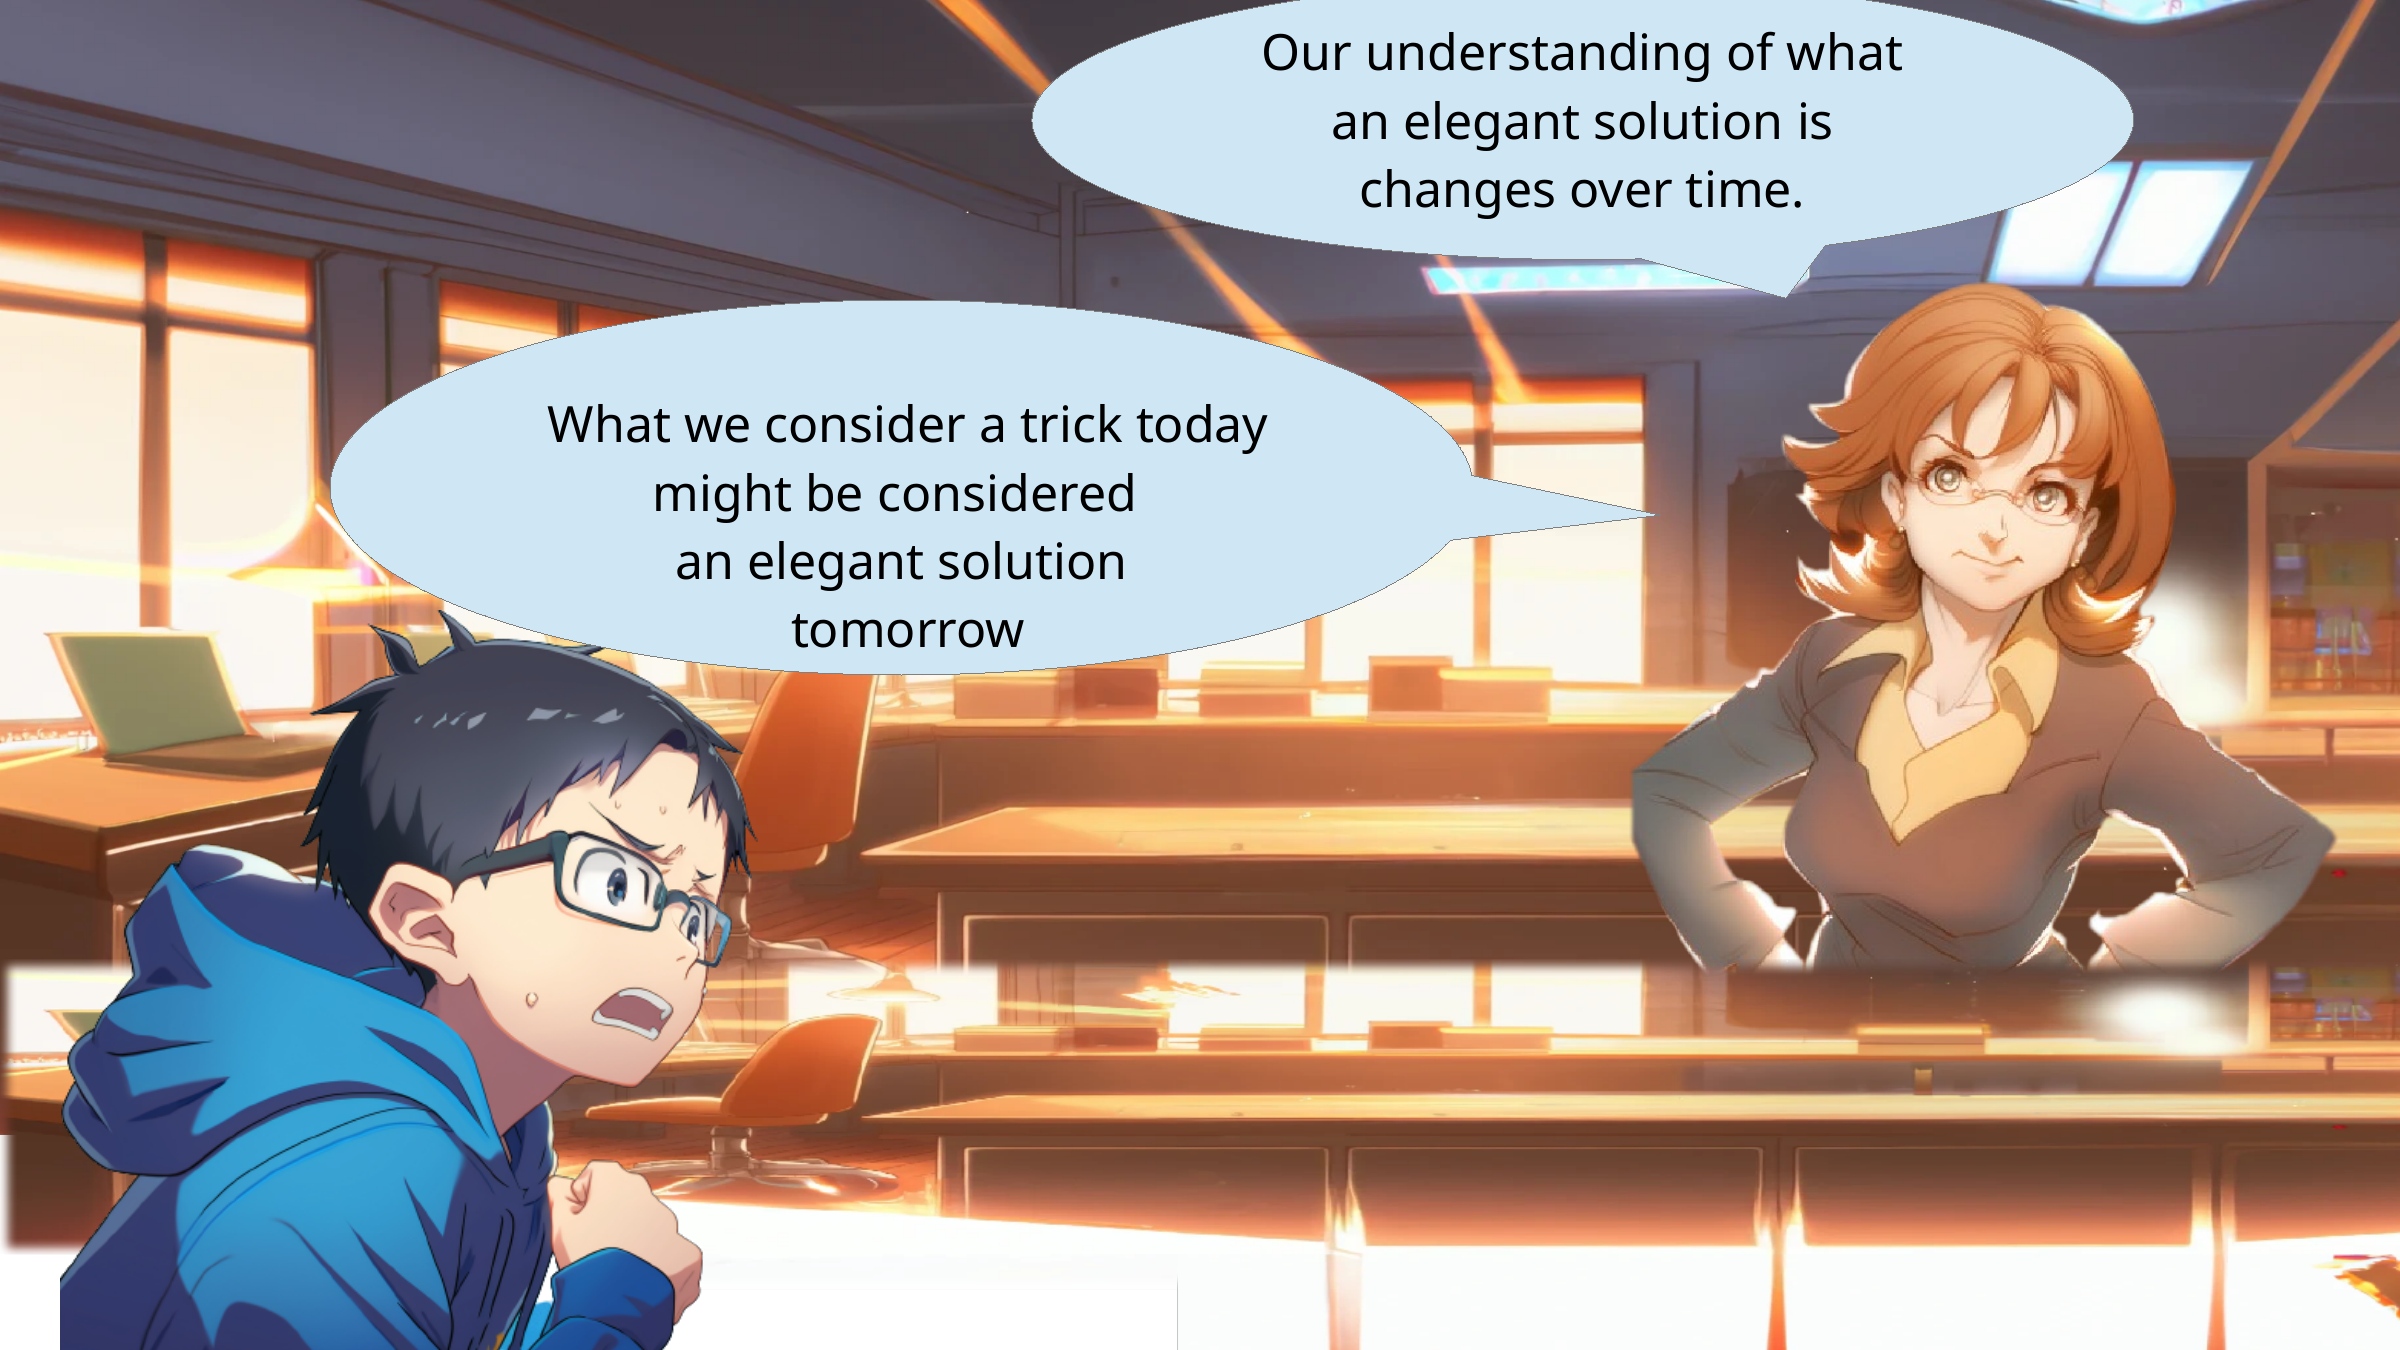

Our understanding of what
an elegant solution is
changes over time.
 What we consider a trick today
might be considered
an elegant solution
 tomorrow